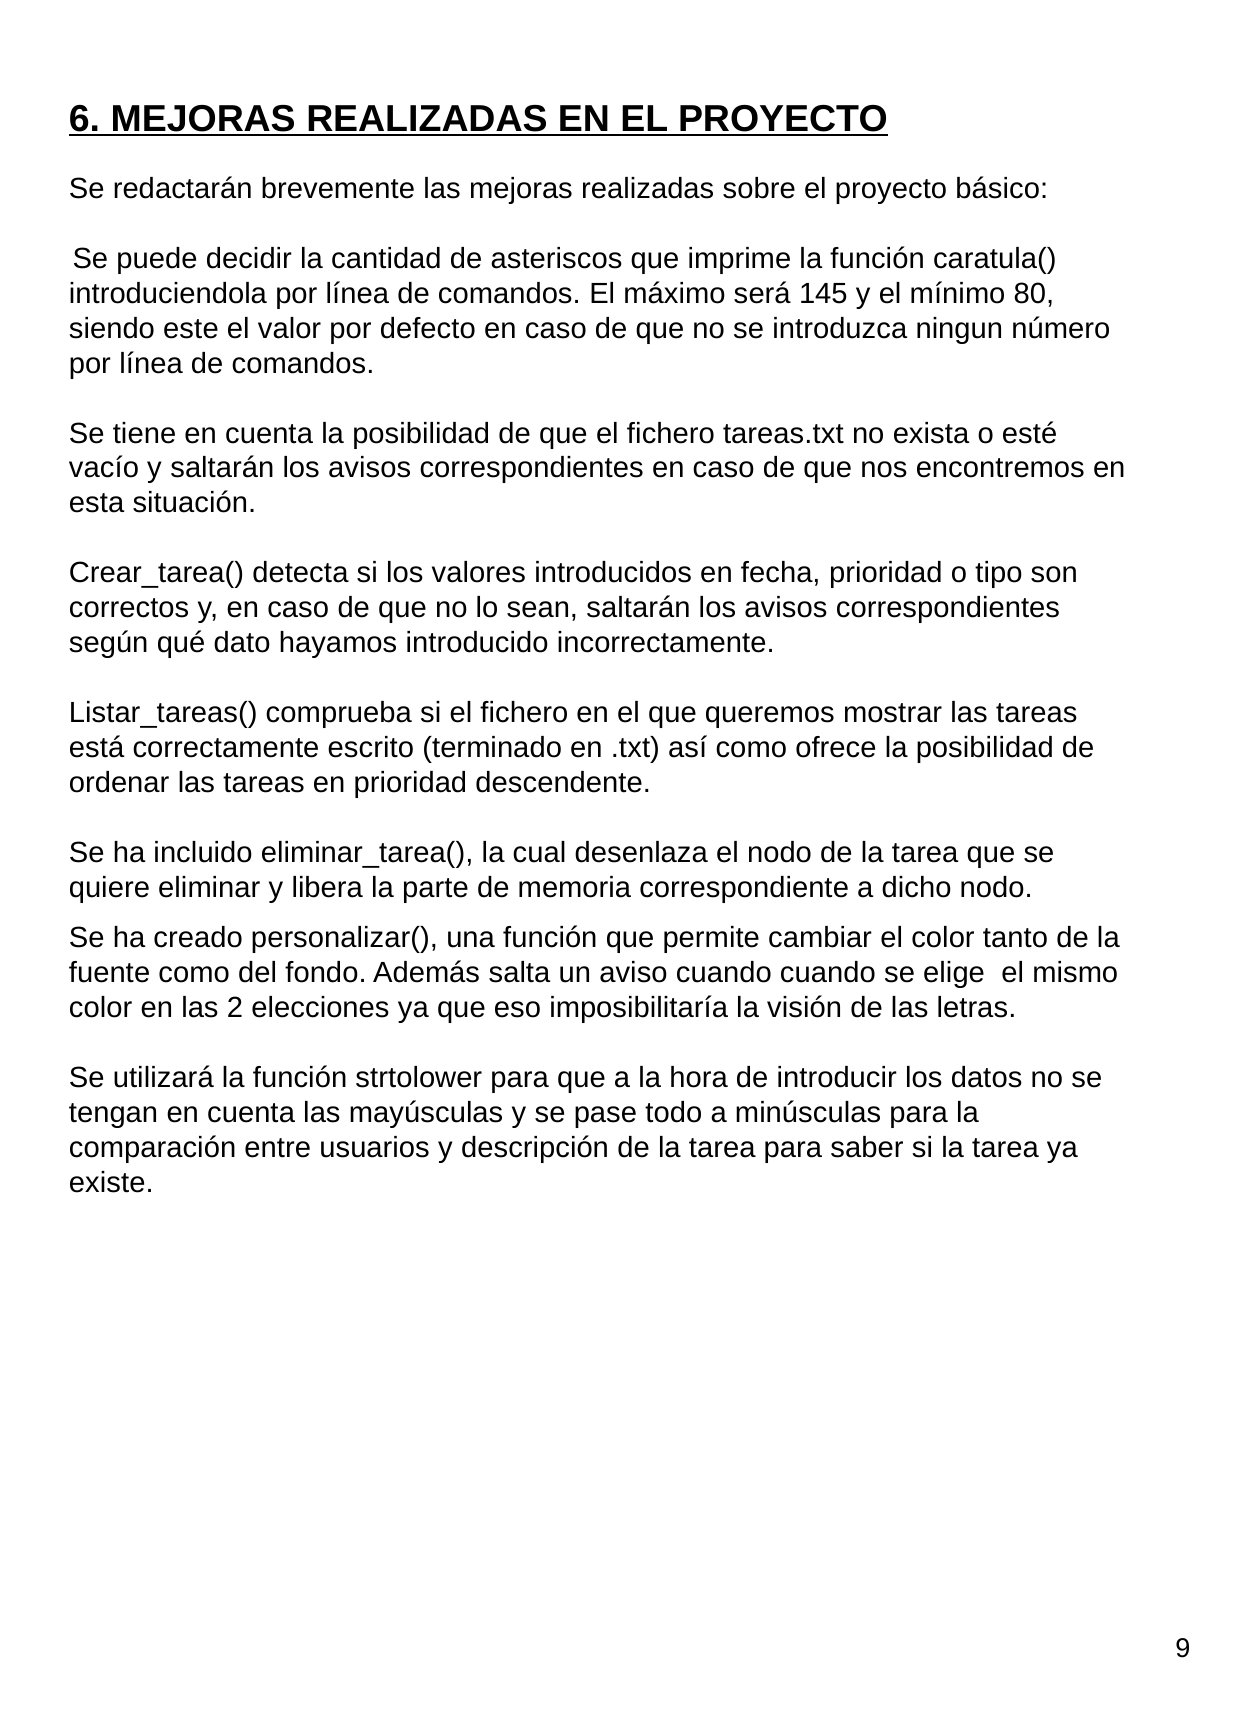

6. MEJORAS REALIZADAS EN EL PROYECTO
Se redactarán brevemente las mejoras realizadas sobre el proyecto básico:
 Se puede decidir la cantidad de asteriscos que imprime la función caratula() introduciendola por línea de comandos. El máximo será 145 y el mínimo 80, siendo este el valor por defecto en caso de que no se introduzca ningun número por línea de comandos.
Se tiene en cuenta la posibilidad de que el fichero tareas.txt no exista o esté vacío y saltarán los avisos correspondientes en caso de que nos encontremos en esta situación.
Crear_tarea() detecta si los valores introducidos en fecha, prioridad o tipo son correctos y, en caso de que no lo sean, saltarán los avisos correspondientes según qué dato hayamos introducido incorrectamente.
Listar_tareas() comprueba si el fichero en el que queremos mostrar las tareas está correctamente escrito (terminado en .txt) así como ofrece la posibilidad de ordenar las tareas en prioridad descendente.
Se ha incluido eliminar_tarea(), la cual desenlaza el nodo de la tarea que se quiere eliminar y libera la parte de memoria correspondiente a dicho nodo.
Se ha creado personalizar(), una función que permite cambiar el color tanto de la fuente como del fondo. Además salta un aviso cuando cuando se elige el mismo color en las 2 elecciones ya que eso imposibilitaría la visión de las letras.
Se utilizará la función strtolower para que a la hora de introducir los datos no se tengan en cuenta las mayúsculas y se pase todo a minúsculas para la comparación entre usuarios y descripción de la tarea para saber si la tarea ya existe.
9